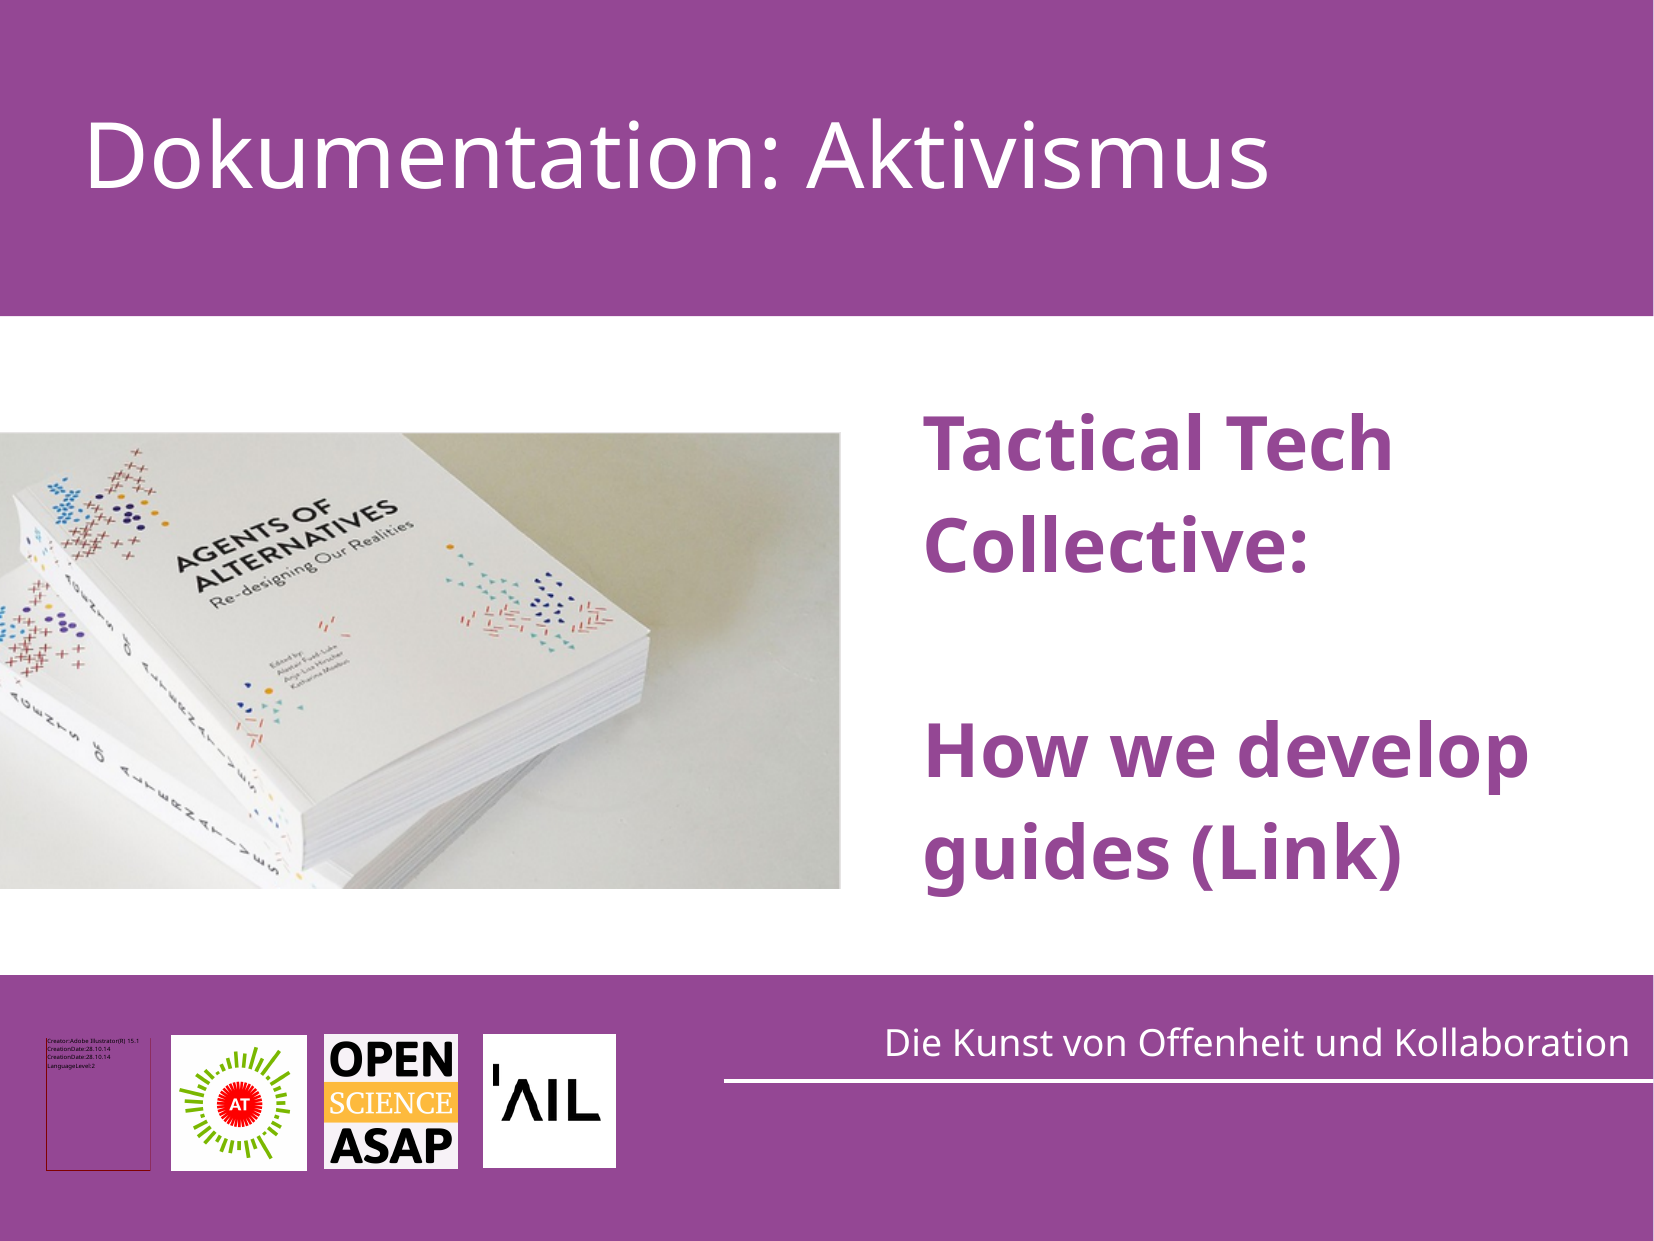

# Dokumentation: Aktivismus
Tactical Tech Collective:
How we develop guides (Link)
Die Kunst von Offenheit und Kollaboration